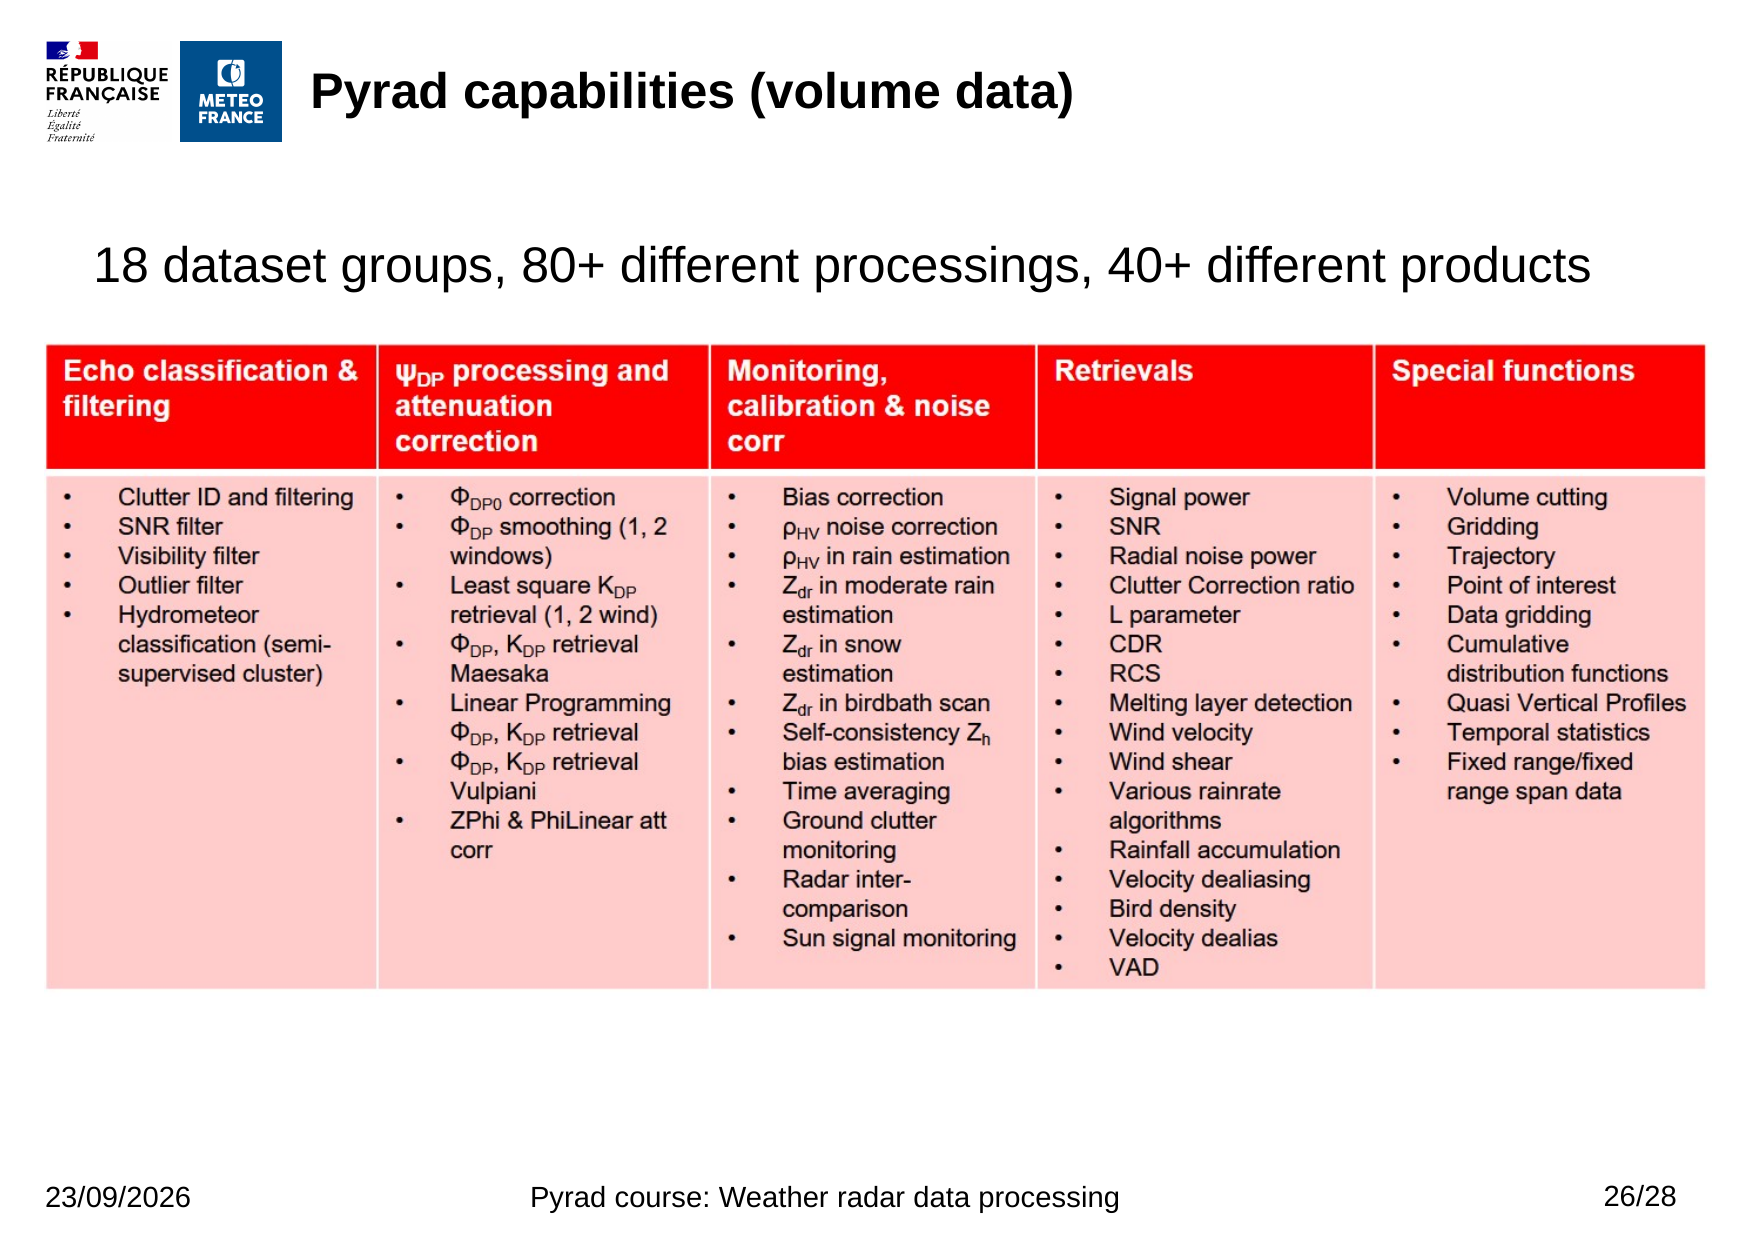

# Pyrad capabilities (volume data)
18 dataset groups, 80+ different processings, 40+ different products
26
Pyrad course: Weather radar data processing